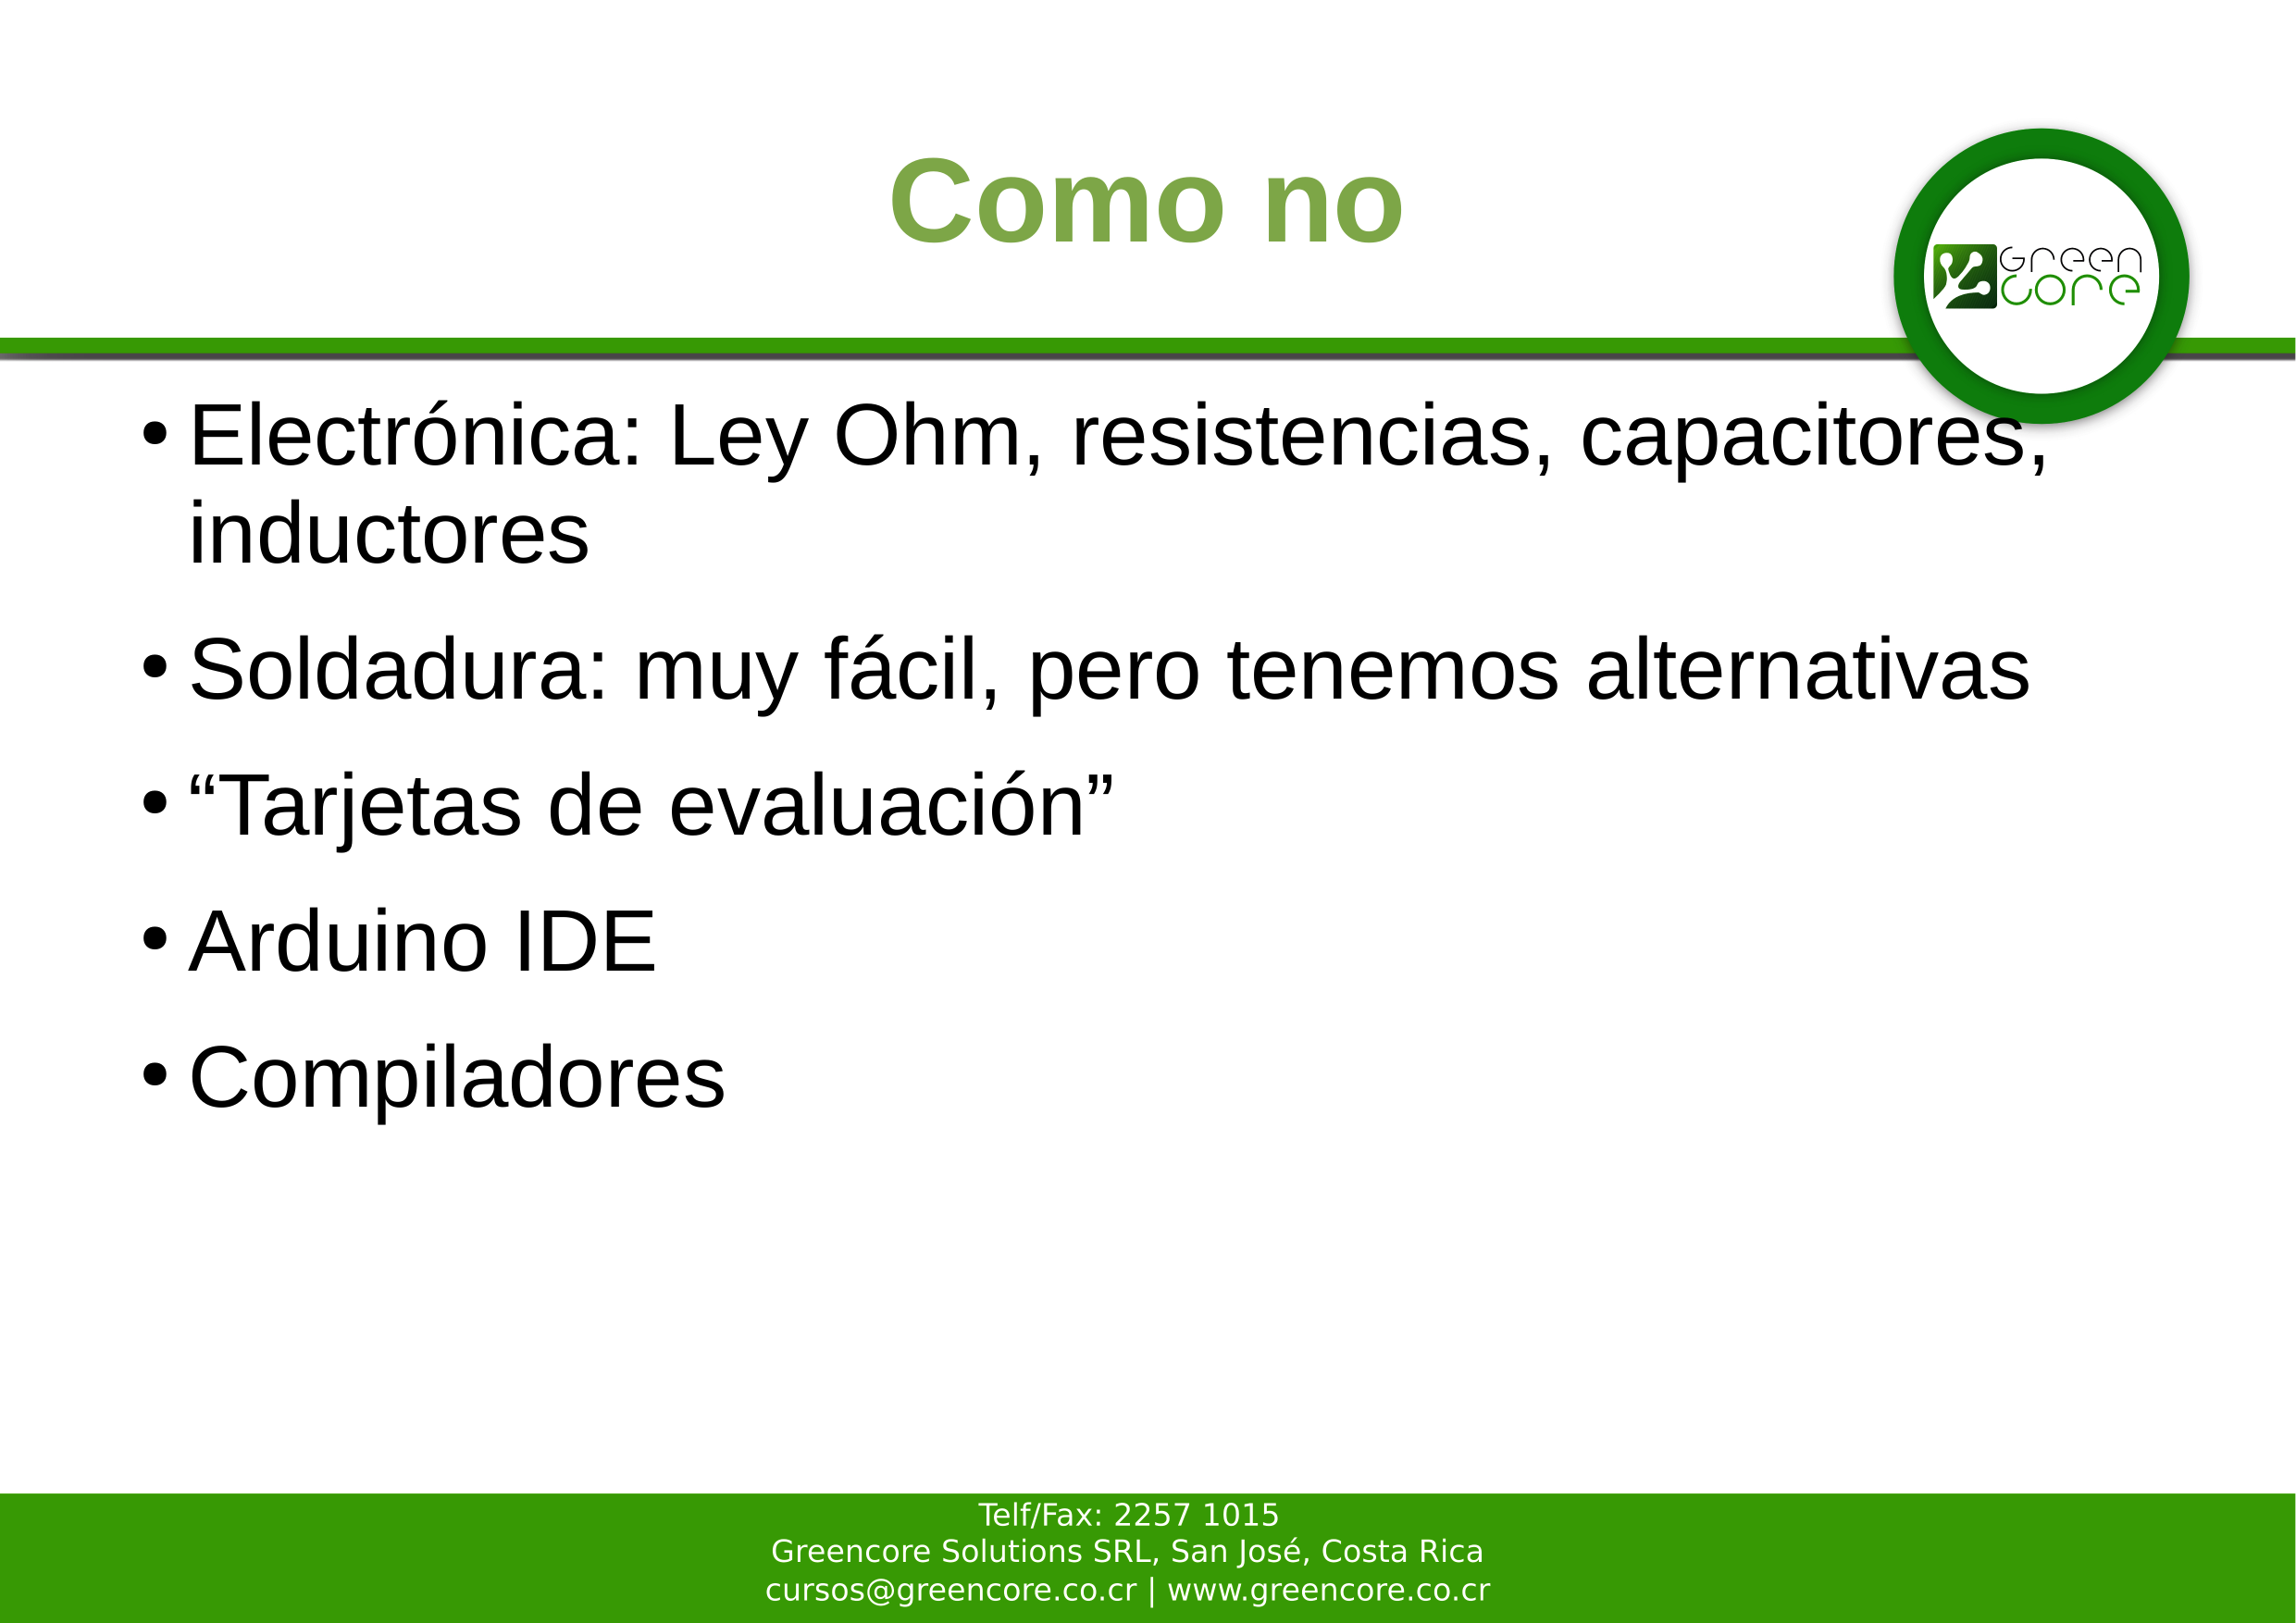

# Como no
Electrónica: Ley Ohm, resistencias, capacitores, inductores
Soldadura: muy fácil, pero tenemos alternativas
“Tarjetas de evaluación”
Arduino IDE
Compiladores